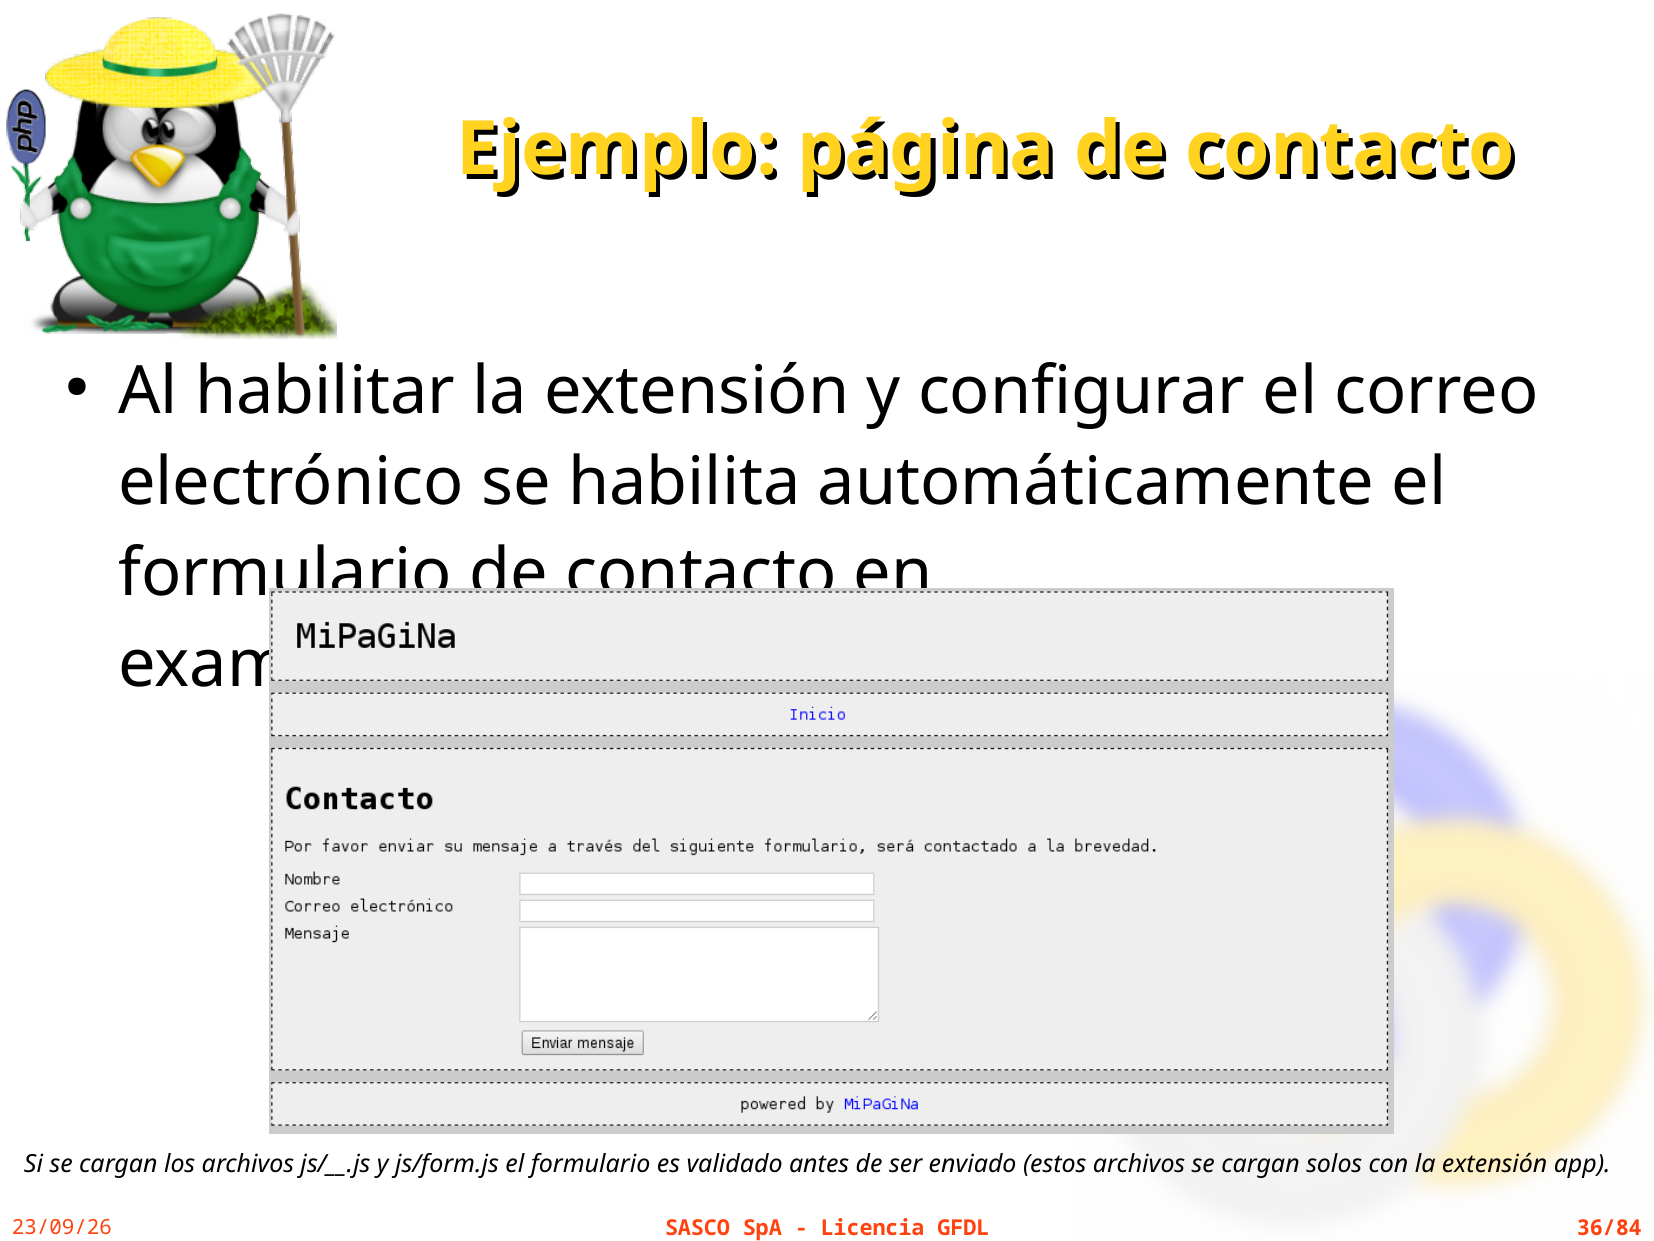

# Ejemplo: página de contacto
Al habilitar la extensión y configurar el correo electrónico se habilita automáticamente el formulario de contacto en example.com/contacto:
Si se cargan los archivos js/__.js y js/form.js el formulario es validado antes de ser enviado (estos archivos se cargan solos con la extensión app).
SASCO SpA - Licencia GFDL
36